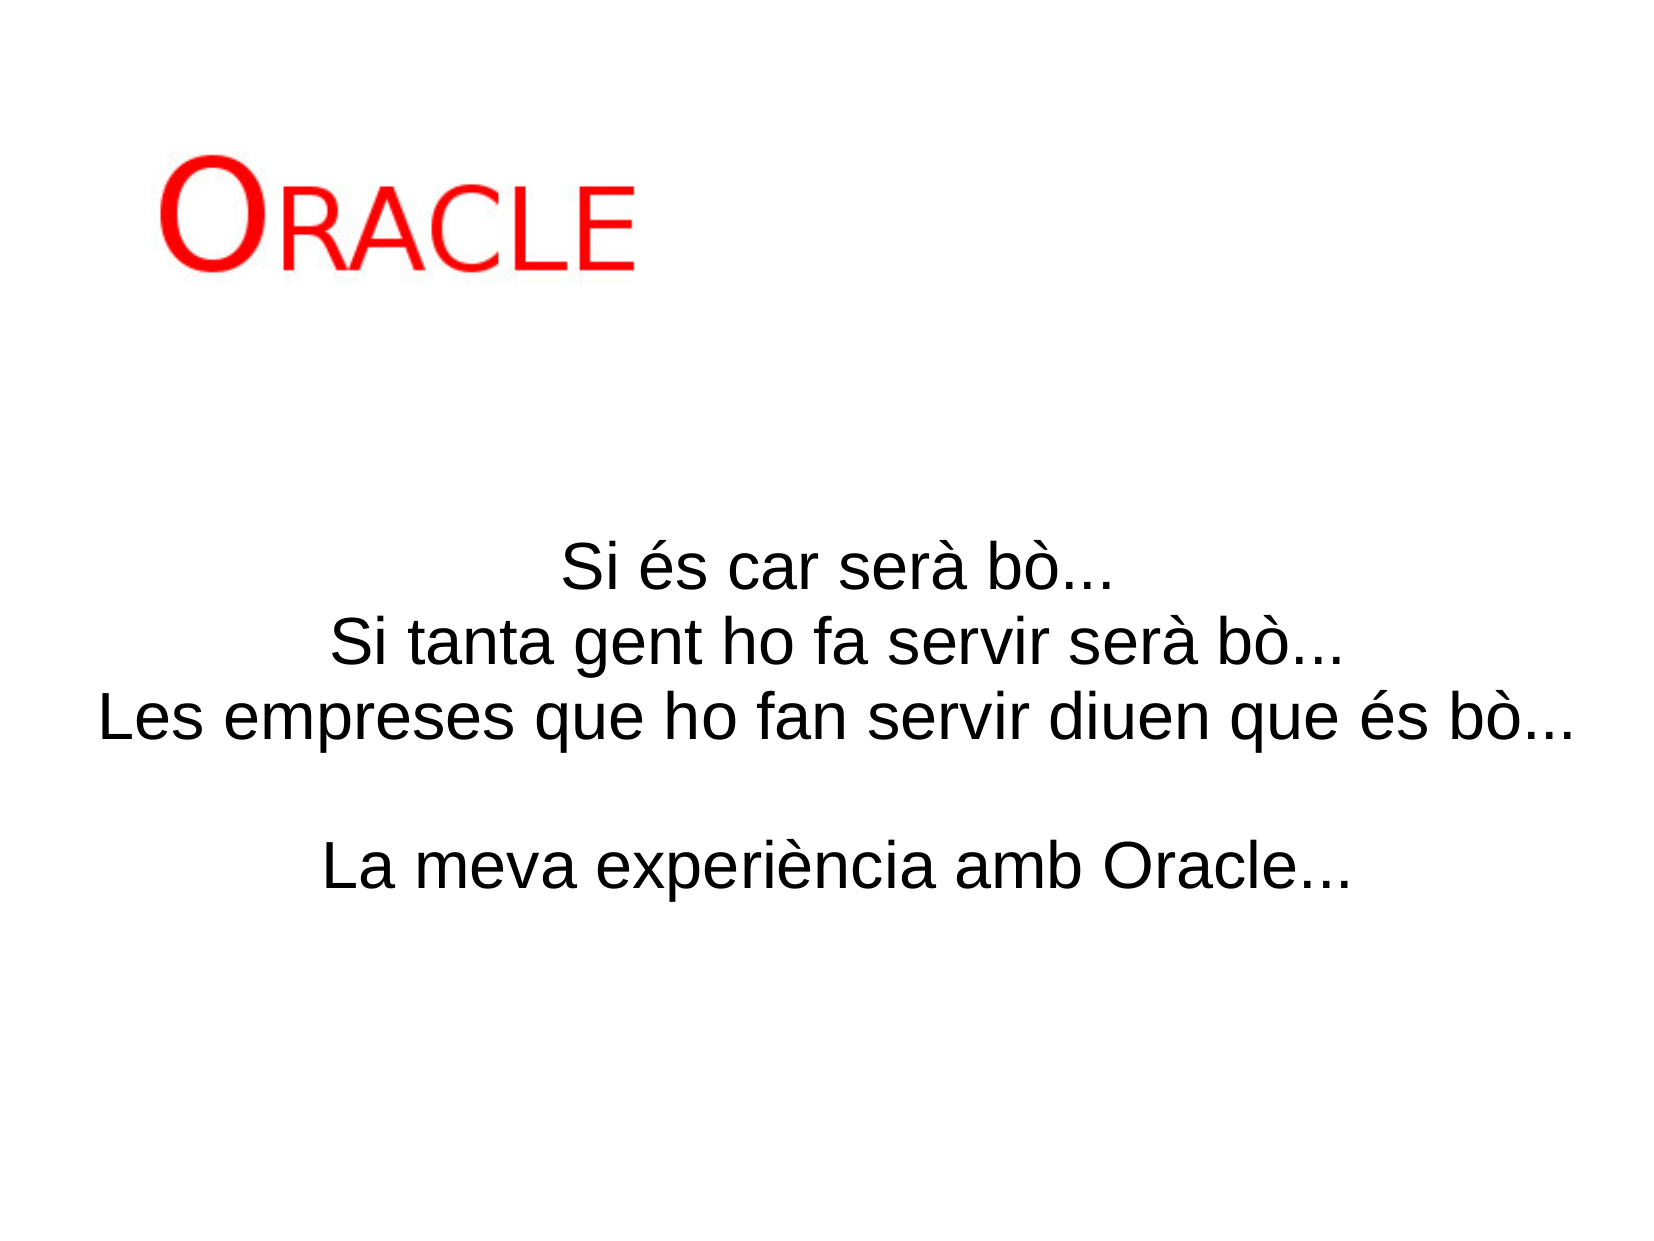

Si és car serà bò...
Si tanta gent ho fa servir serà bò...
Les empreses que ho fan servir diuen que és bò...
La meva experiència amb Oracle...